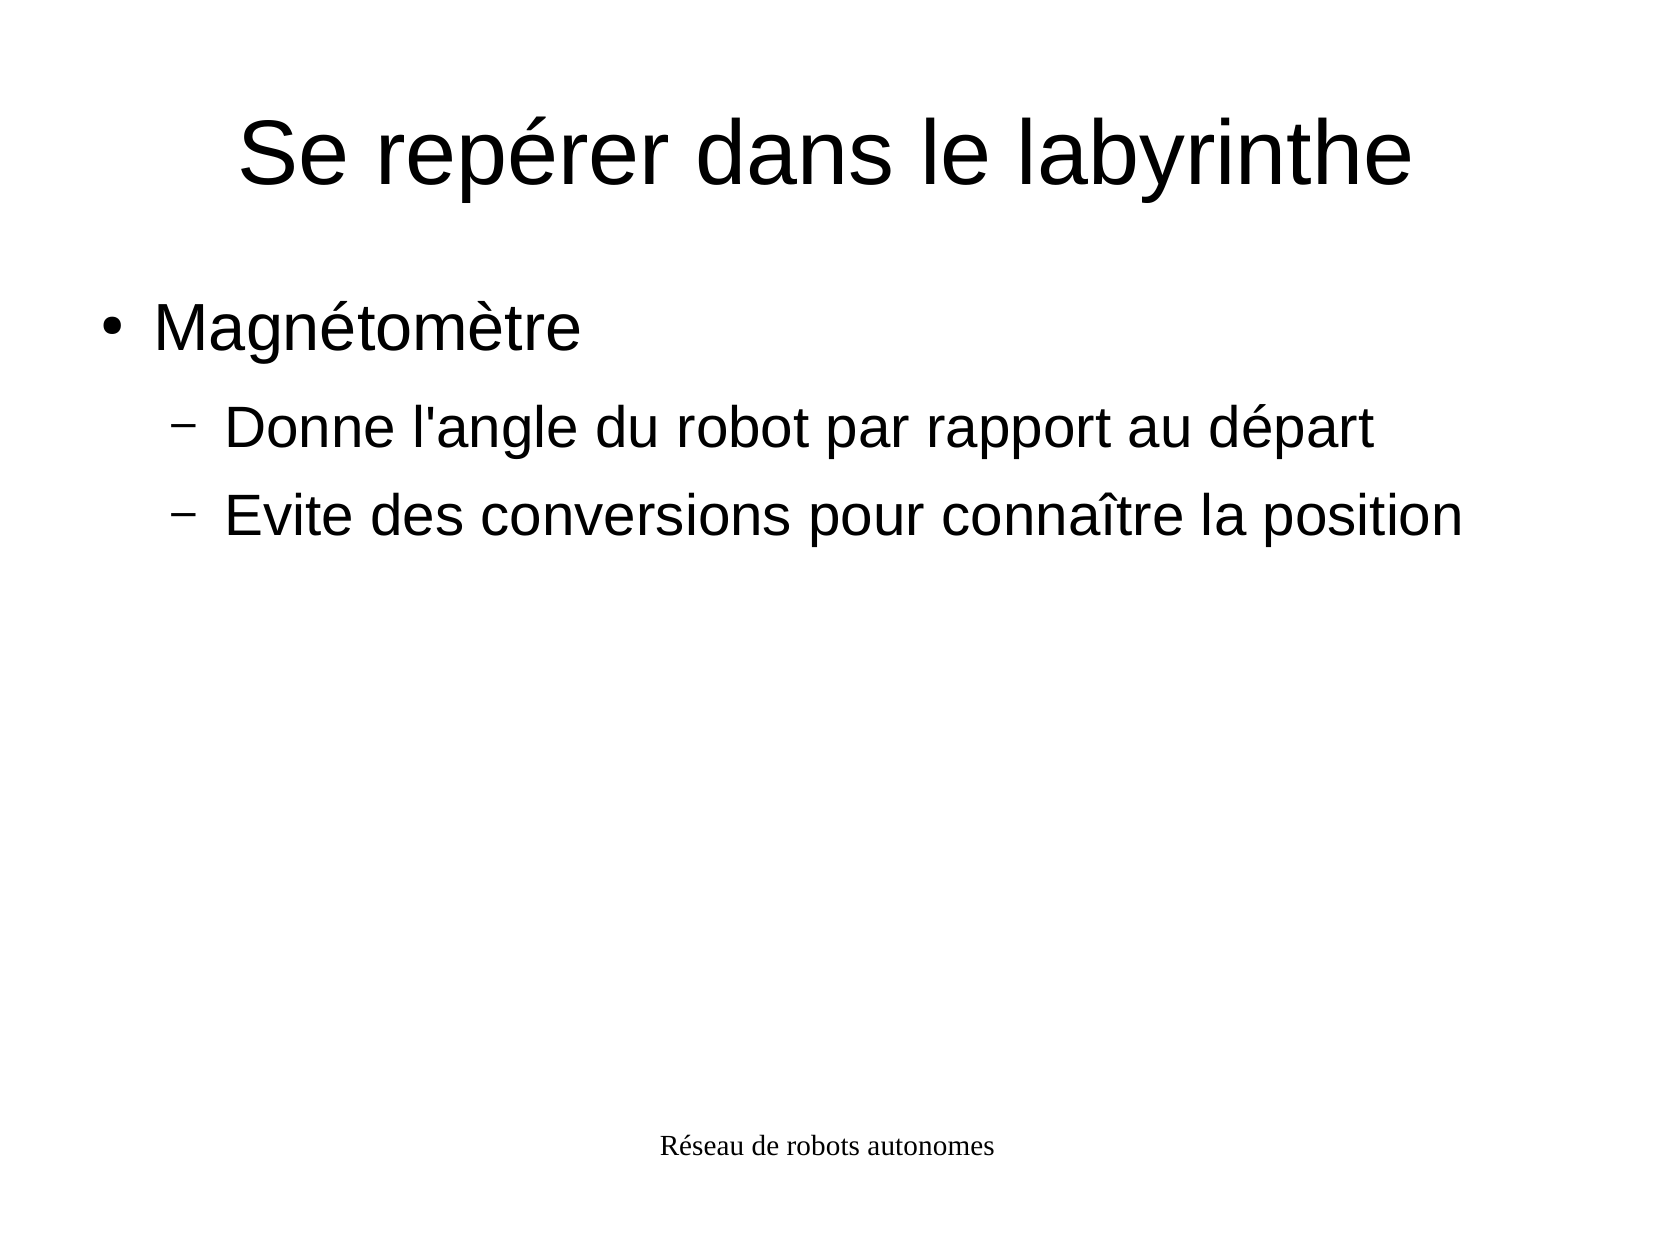

# Se repérer dans le labyrinthe
Magnétomètre
Donne l'angle du robot par rapport au départ
Evite des conversions pour connaître la position